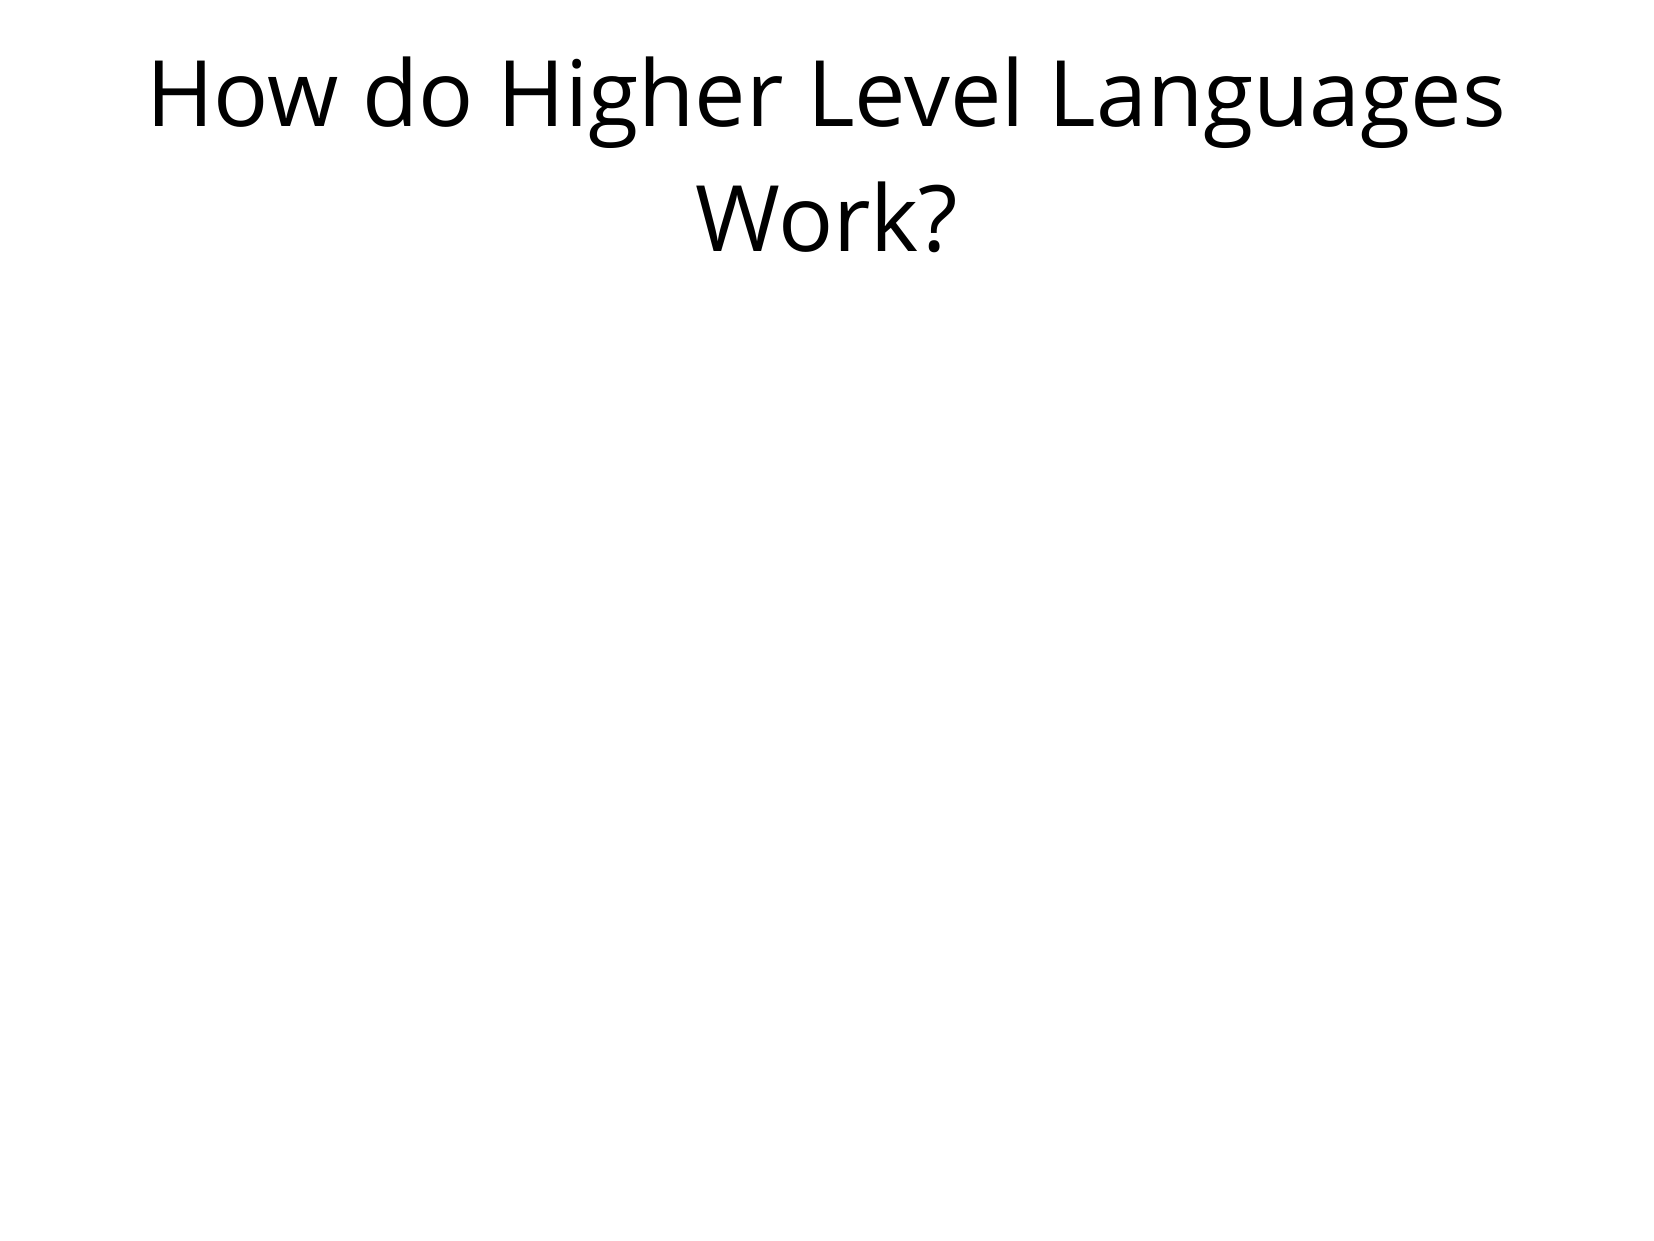

# How do Higher Level Languages Work?